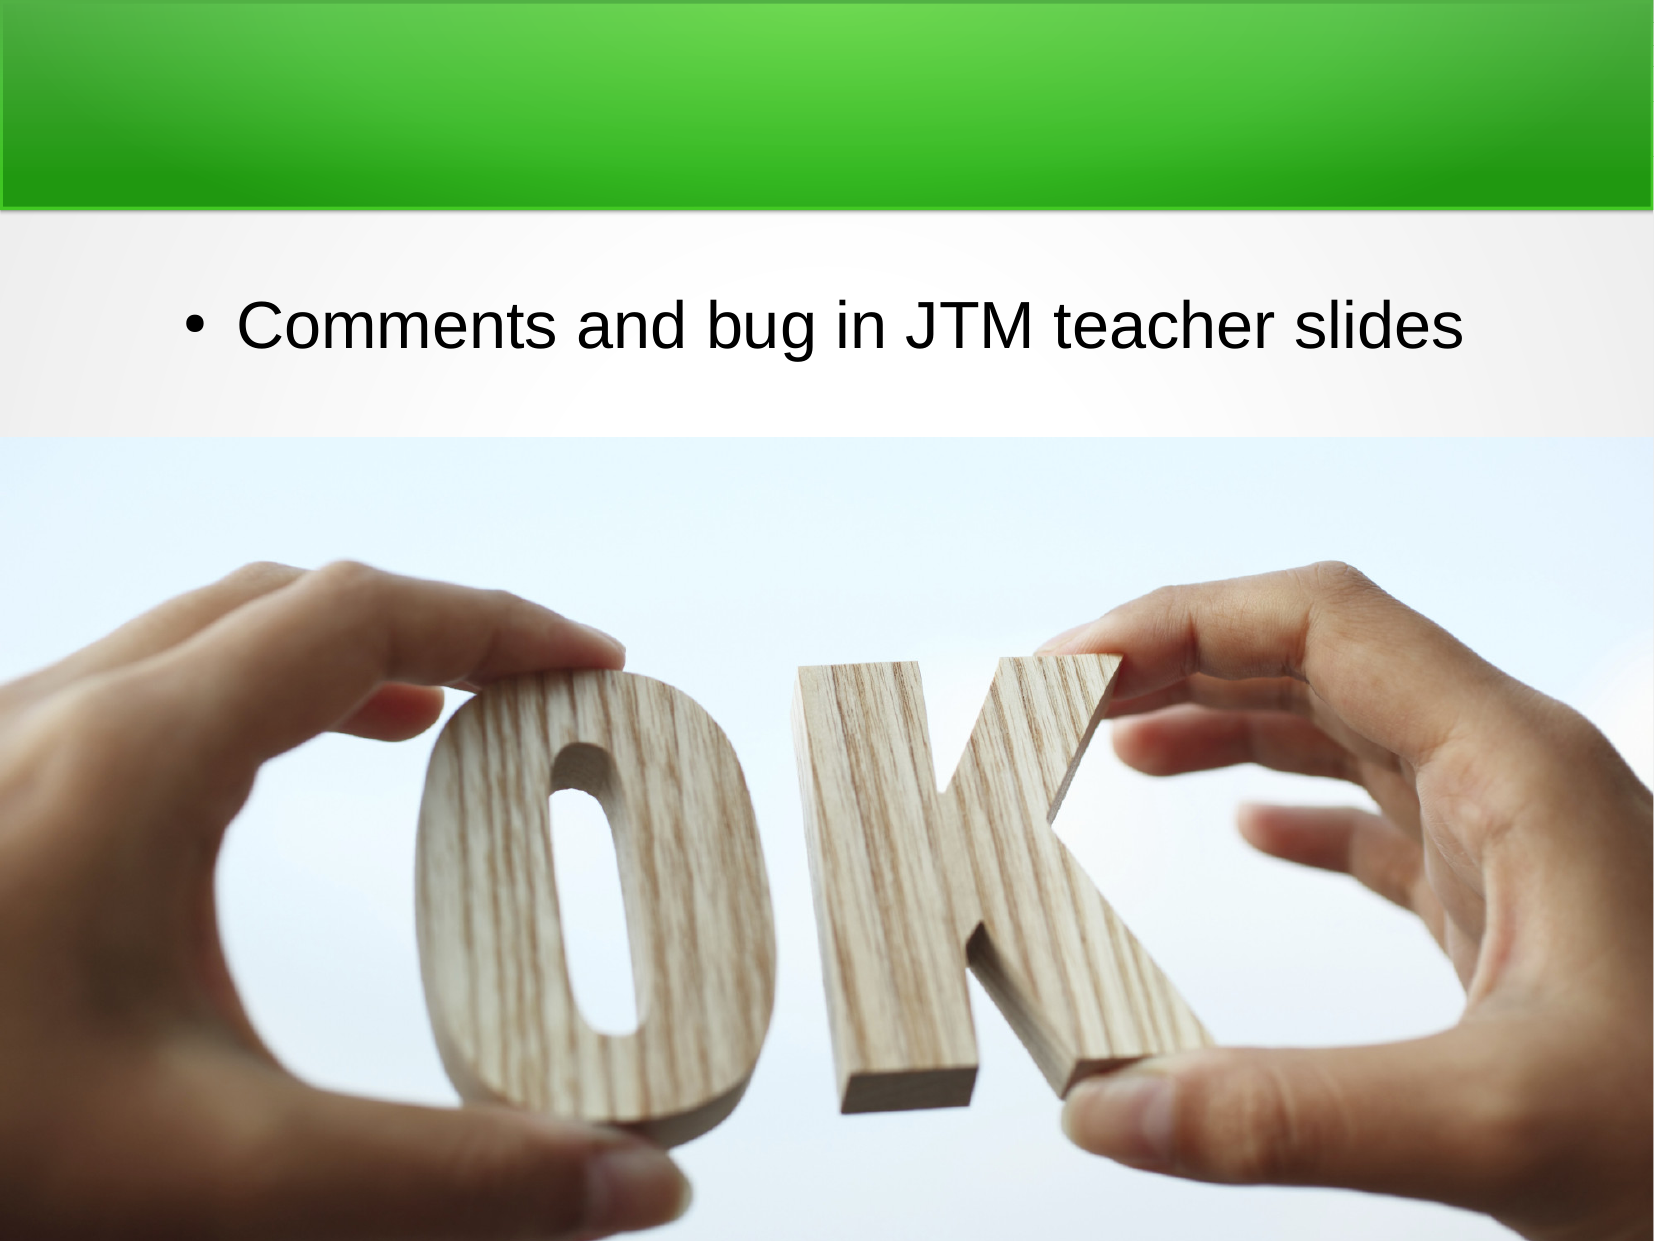

Comments and bug in JTM teacher slides